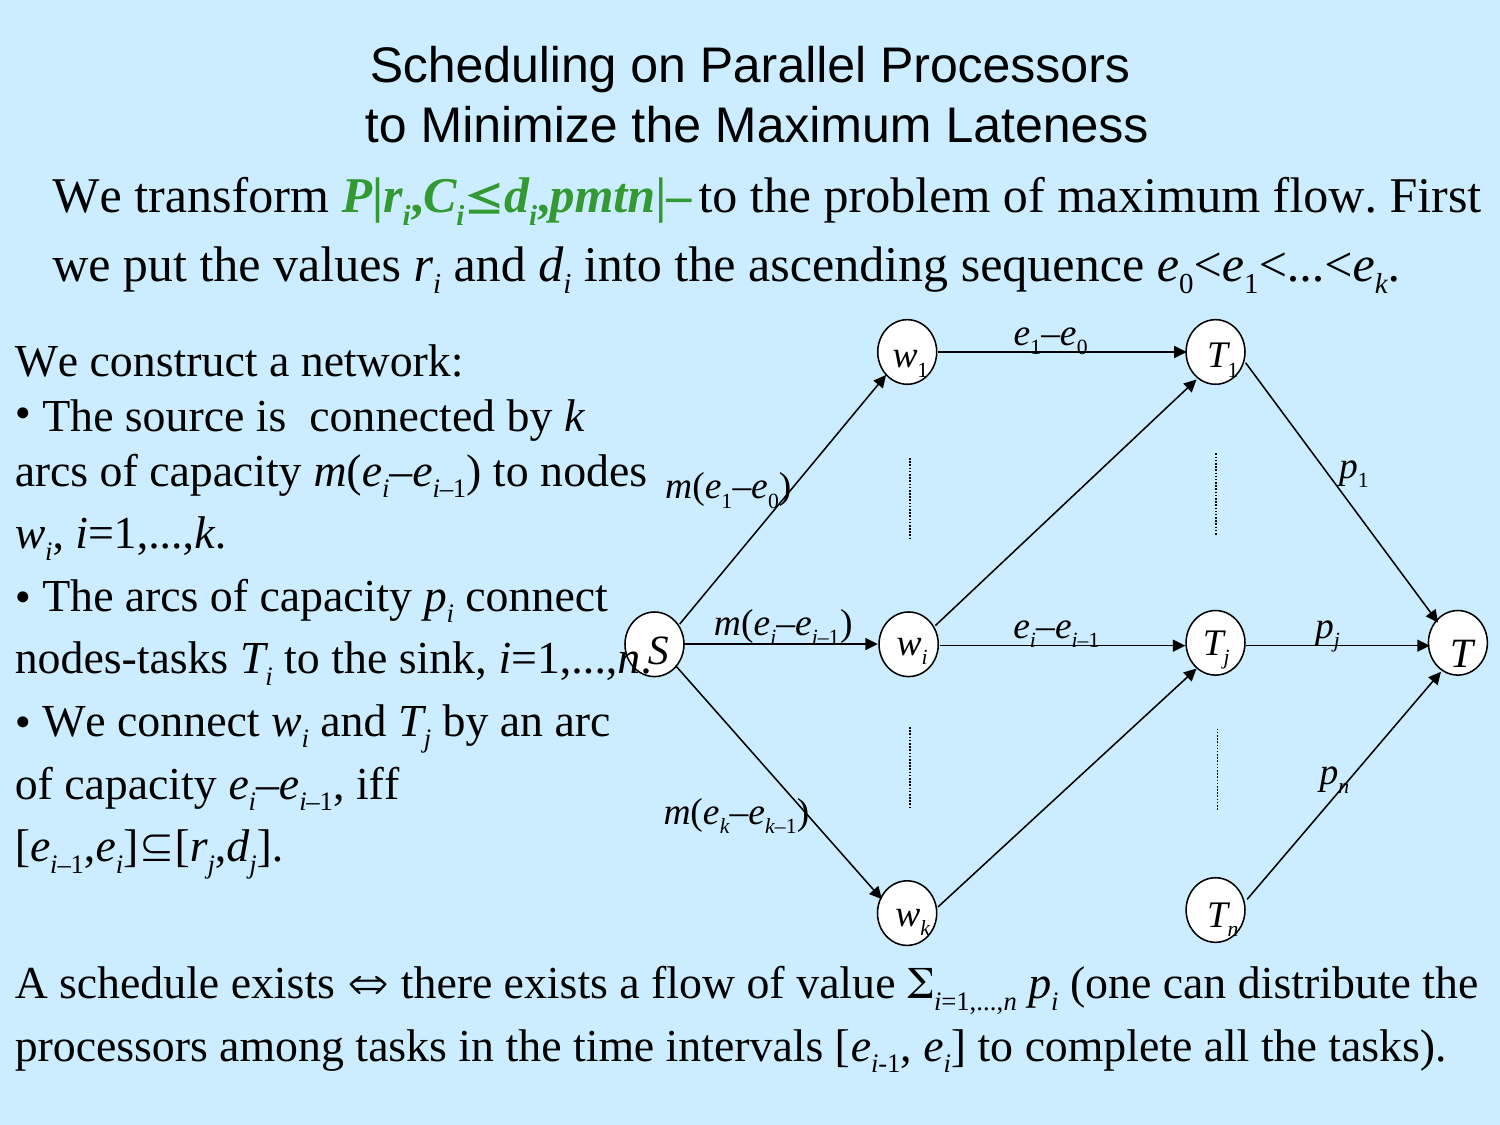

# Scheduling on Parallel Processors to Minimize the Maximum Lateness
We transform P|ri,Cidi,pmtn|– to the problem of maximum flow. First we put the values ri and di into the ascending sequence e0<e1<...<ek.
e1–e0
w1
T1
p1
m(e1–e0)
m(ei–ei–1)
ei–ei–1
pj
wi
Tj
S
T
pn
m(ek–ek–1)
wk
Tn
We construct a network:
 The source is connected by k arcs of capacity m(ei–ei–1) to nodes wi, i=1,...,k.
 The arcs of capacity pi connect nodes-tasks Ti to the sink, i=1,...,n.
 We connect wi and Tj by an arc of capacity ei–ei–1, iff
[ei–1,ei][rj,dj].
A schedule exists  there exists a flow of value i=1,...,n pi (one can distribute the processors among tasks in the time intervals [ei-1, ei] to complete all the tasks).